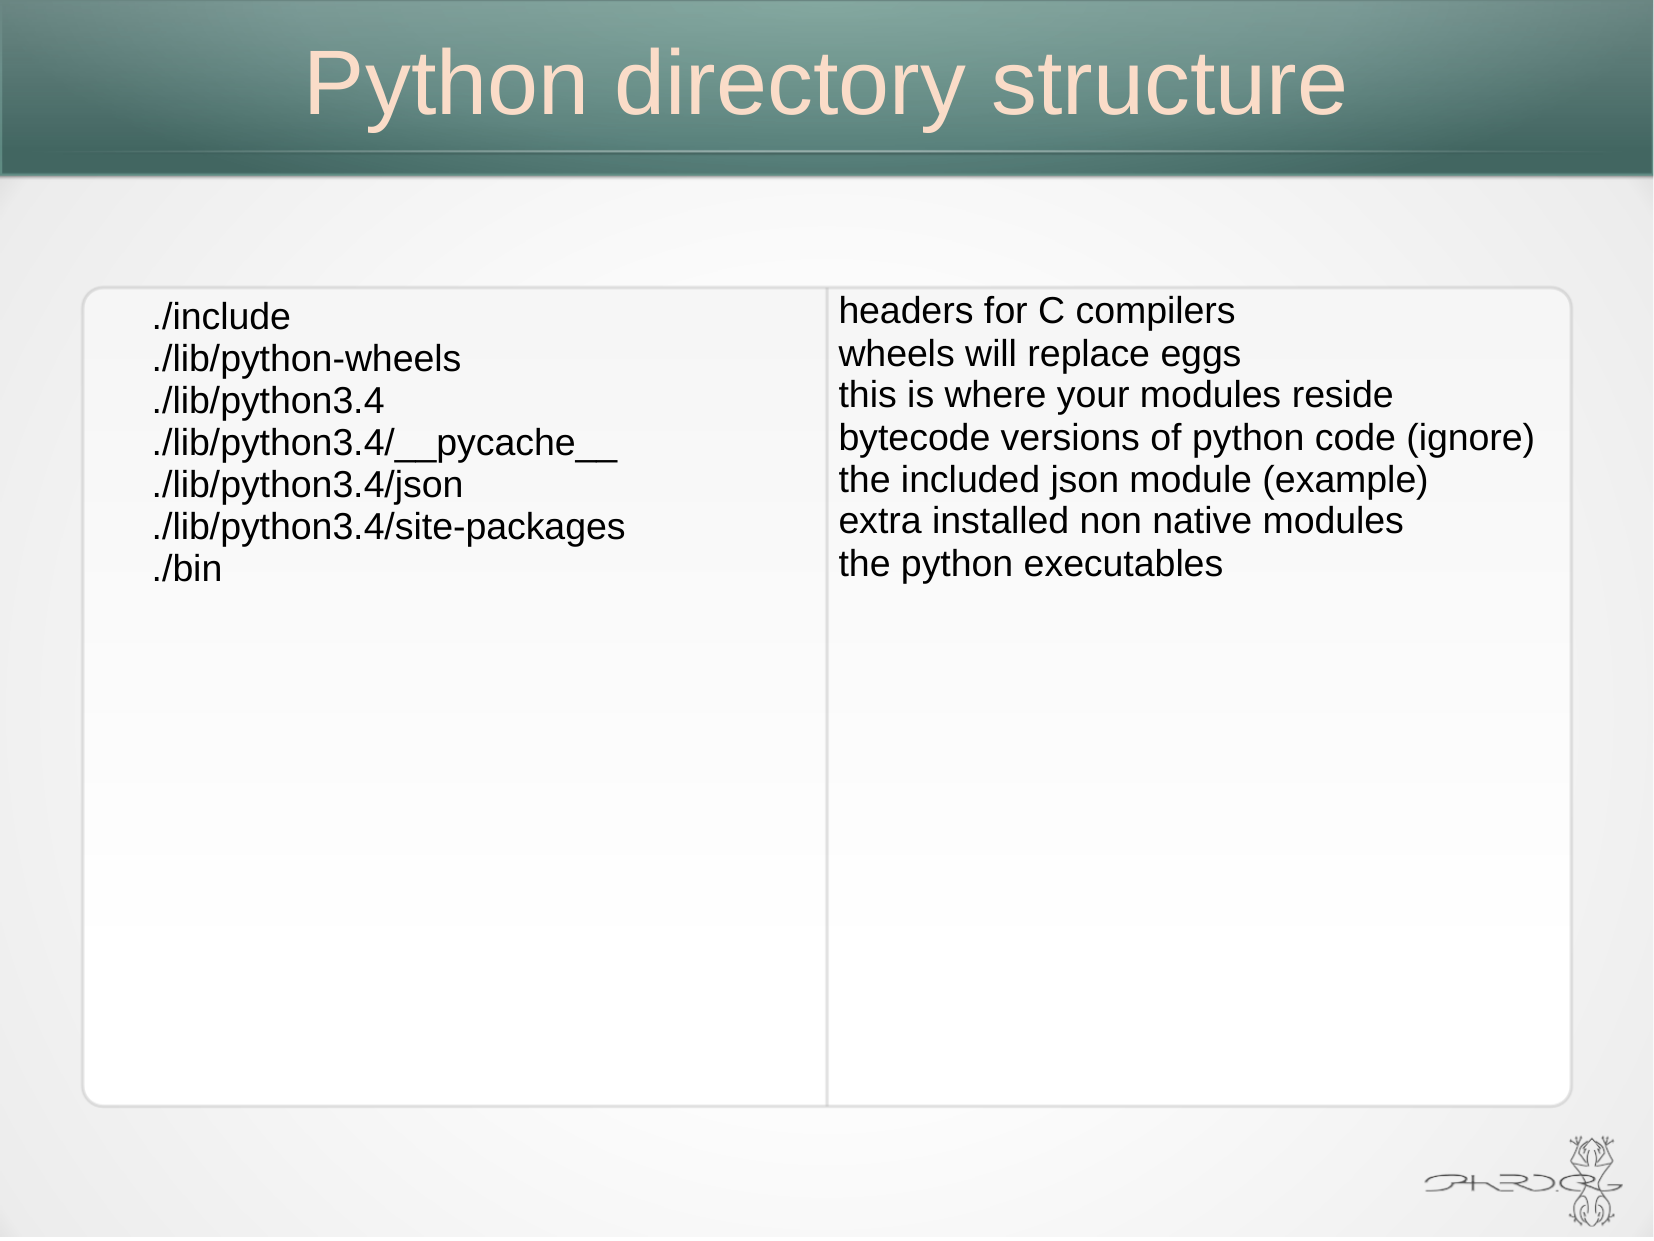

# Python directory structure
headers for C compilers
wheels will replace eggs
this is where your modules reside
bytecode versions of python code (ignore)
the included json module (example)
extra installed non native modules
the python executables
./include
./lib/python-wheels
./lib/python3.4
./lib/python3.4/__pycache__
./lib/python3.4/json
./lib/python3.4/site-packages
./bin